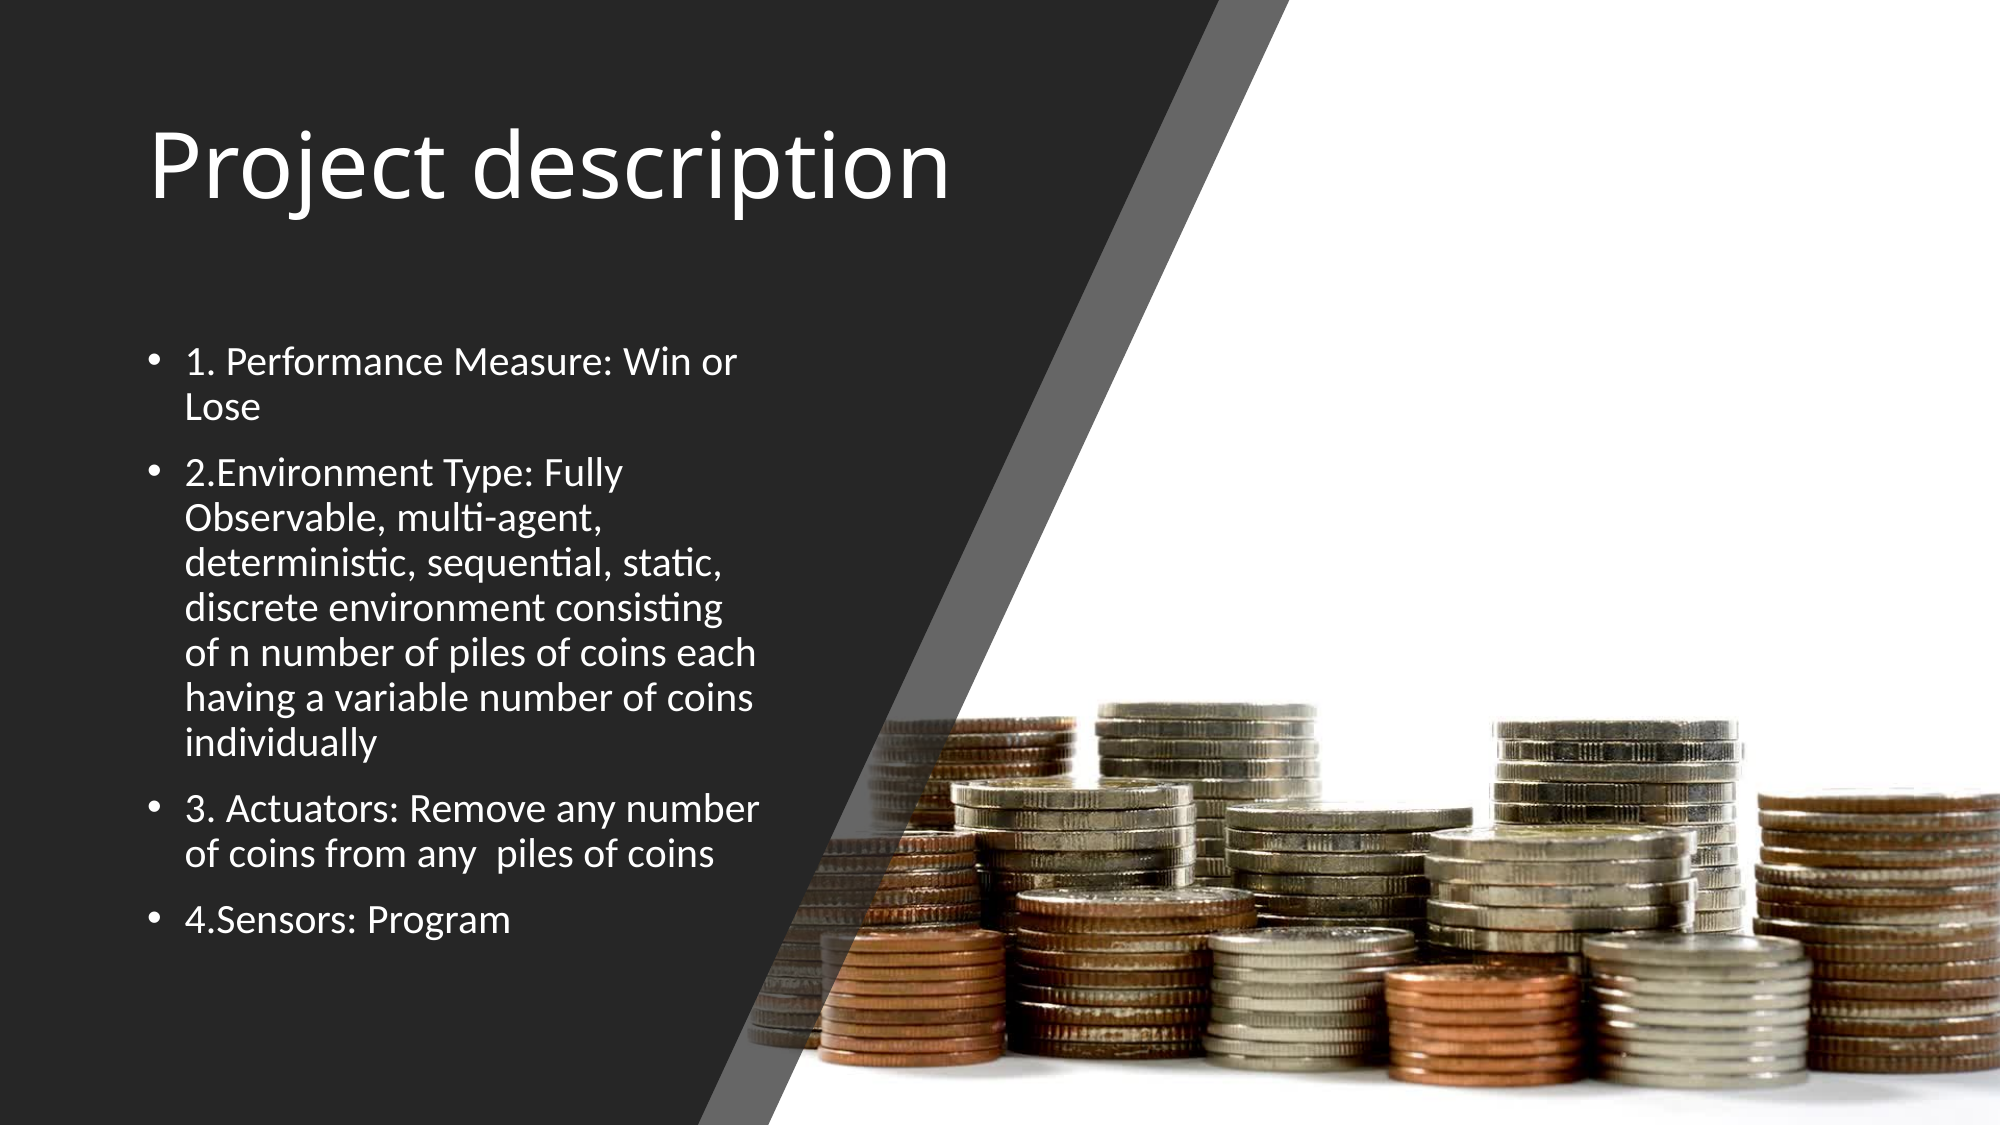

# Project description
1. Performance Measure: Win or Lose
2.Environment Type: Fully Observable, multi-agent, deterministic, sequential, static, discrete environment consisting of n number of piles of coins each having a variable number of coins individually
3. Actuators: Remove any number of coins from any piles of coins
4.Sensors: Program